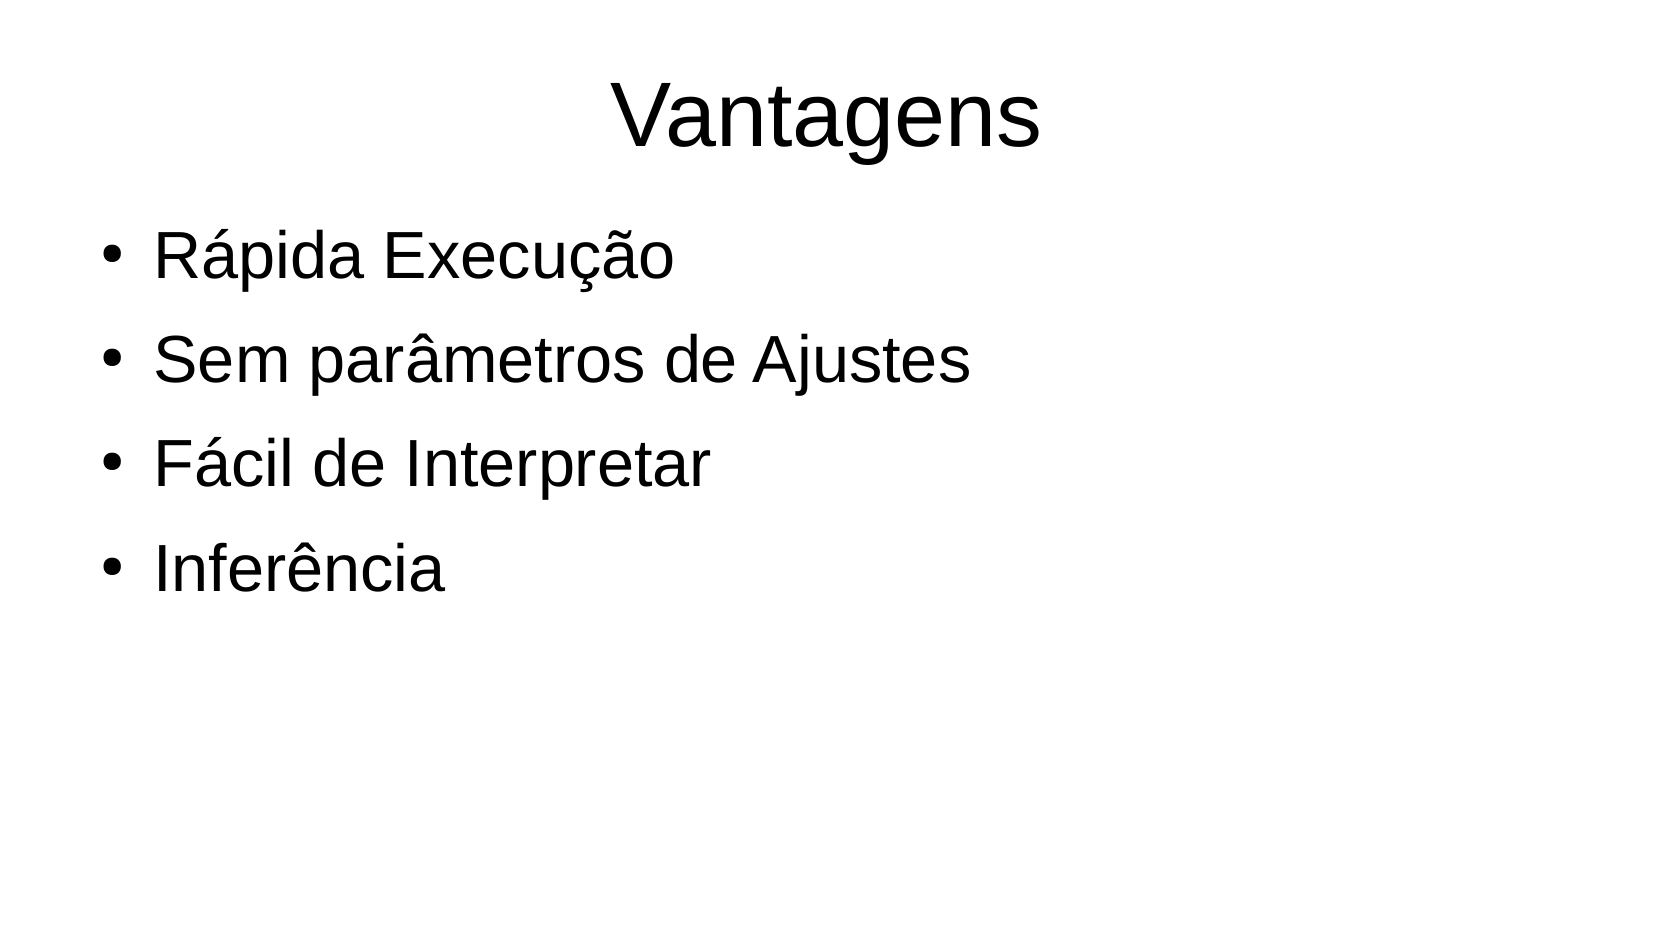

# Vantagens
Rápida Execução
Sem parâmetros de Ajustes
Fácil de Interpretar
Inferência